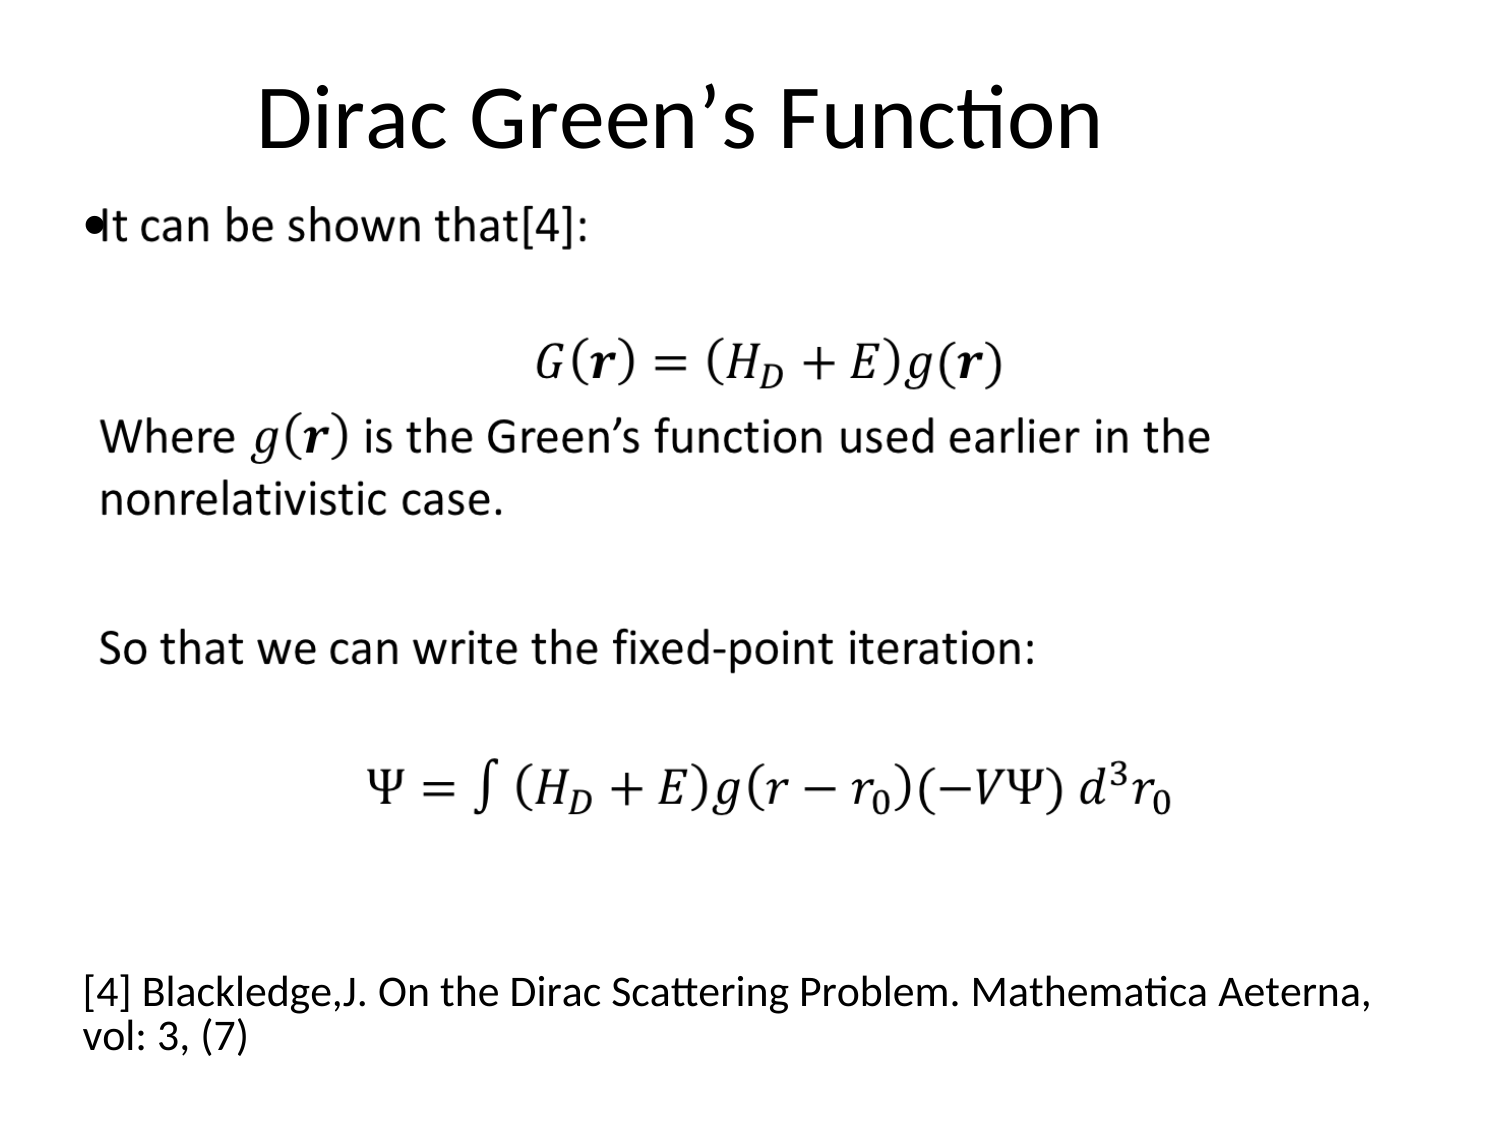

# Dirac Green’s Function
[4] Blackledge,J. On the Dirac Scattering Problem. Mathematica Aeterna, vol: 3, (7)